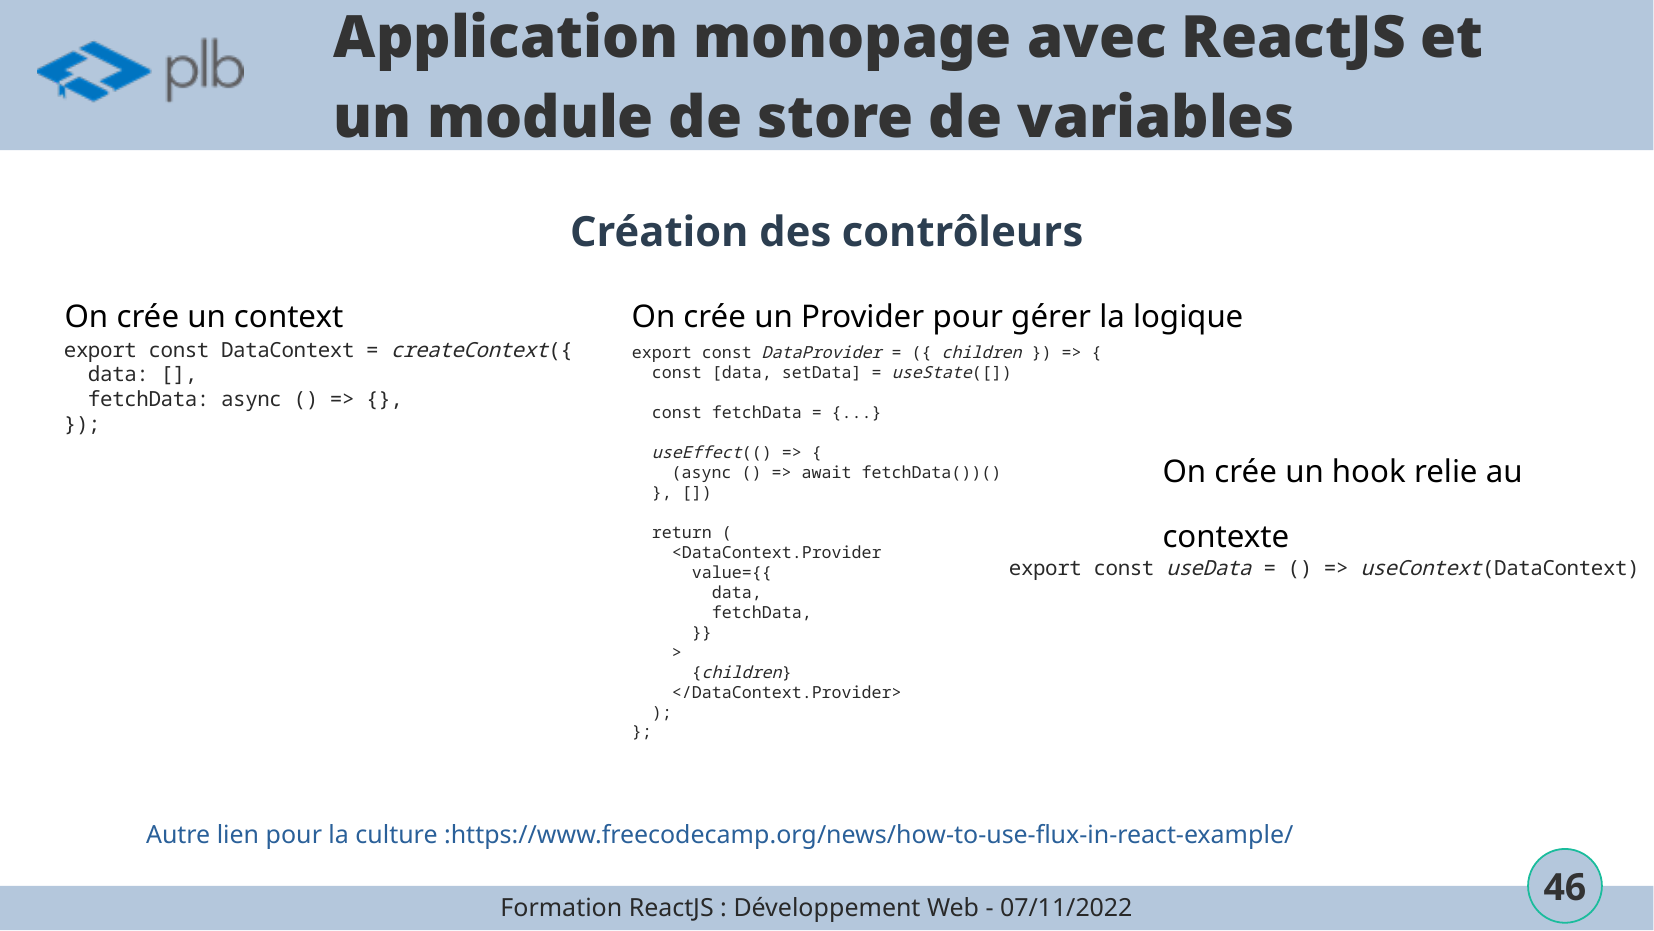

# Application monopage avec ReactJS et un module de store de variables
Création des contrôleurs
On crée un context On crée un Provider pour gérer la logique
export const DataContext = createContext({
 data: [],
 fetchData: async () => {},
});
export const DataProvider = ({ children }) => {
 const [data, setData] = useState([])
 const fetchData = {...}
 useEffect(() => {
 (async () => await fetchData())()
 }, [])
 return (
 <DataContext.Provider
 value={{
 data,
 fetchData,
 }}
 >
 {children}
 </DataContext.Provider>
 );
};
On crée un hook relie au contexte
export const useData = () => useContext(DataContext)
Autre lien pour la culture :https://www.freecodecamp.org/news/how-to-use-flux-in-react-example/
Formation ReactJS : Développement Web - 07/11/2022